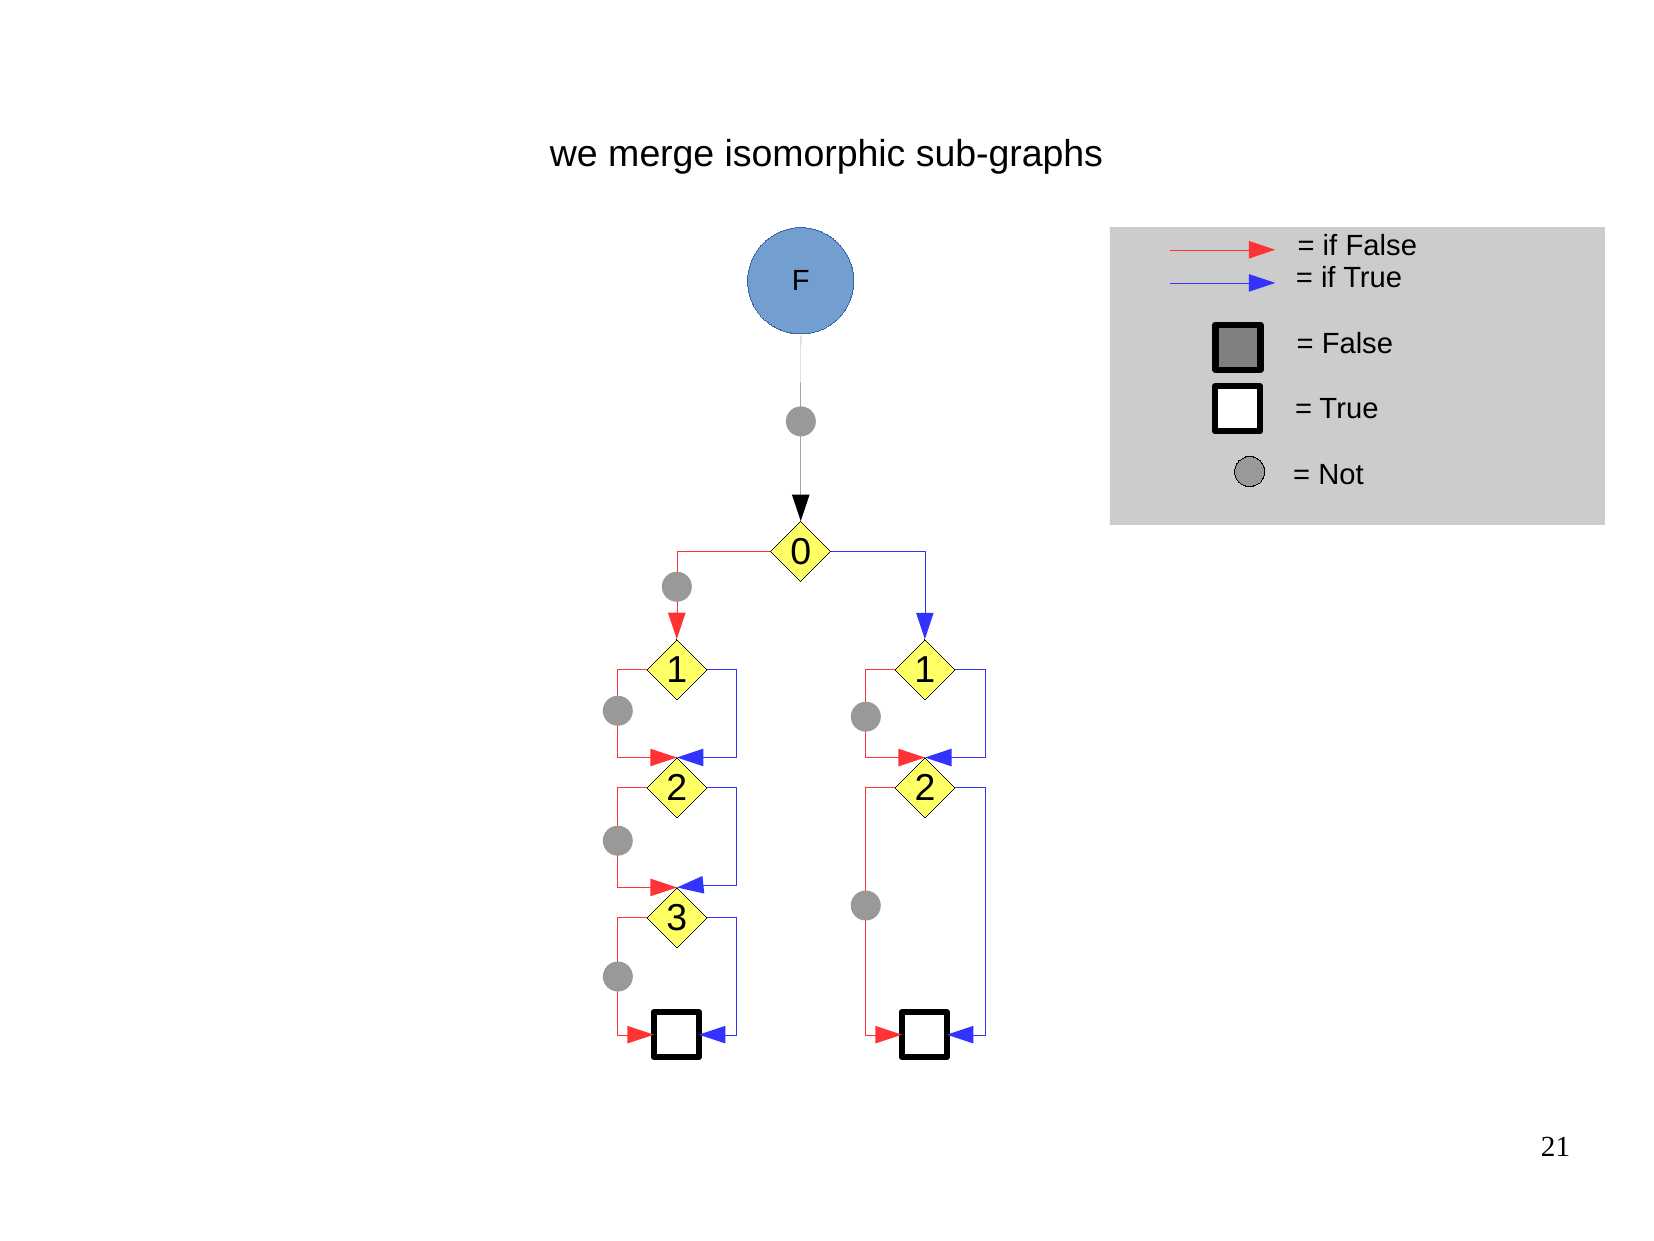

# we merge isomorphic sub-graphs
= if False
= if True
= False
= True
= Not
F
0
1
1
2
2
3
21